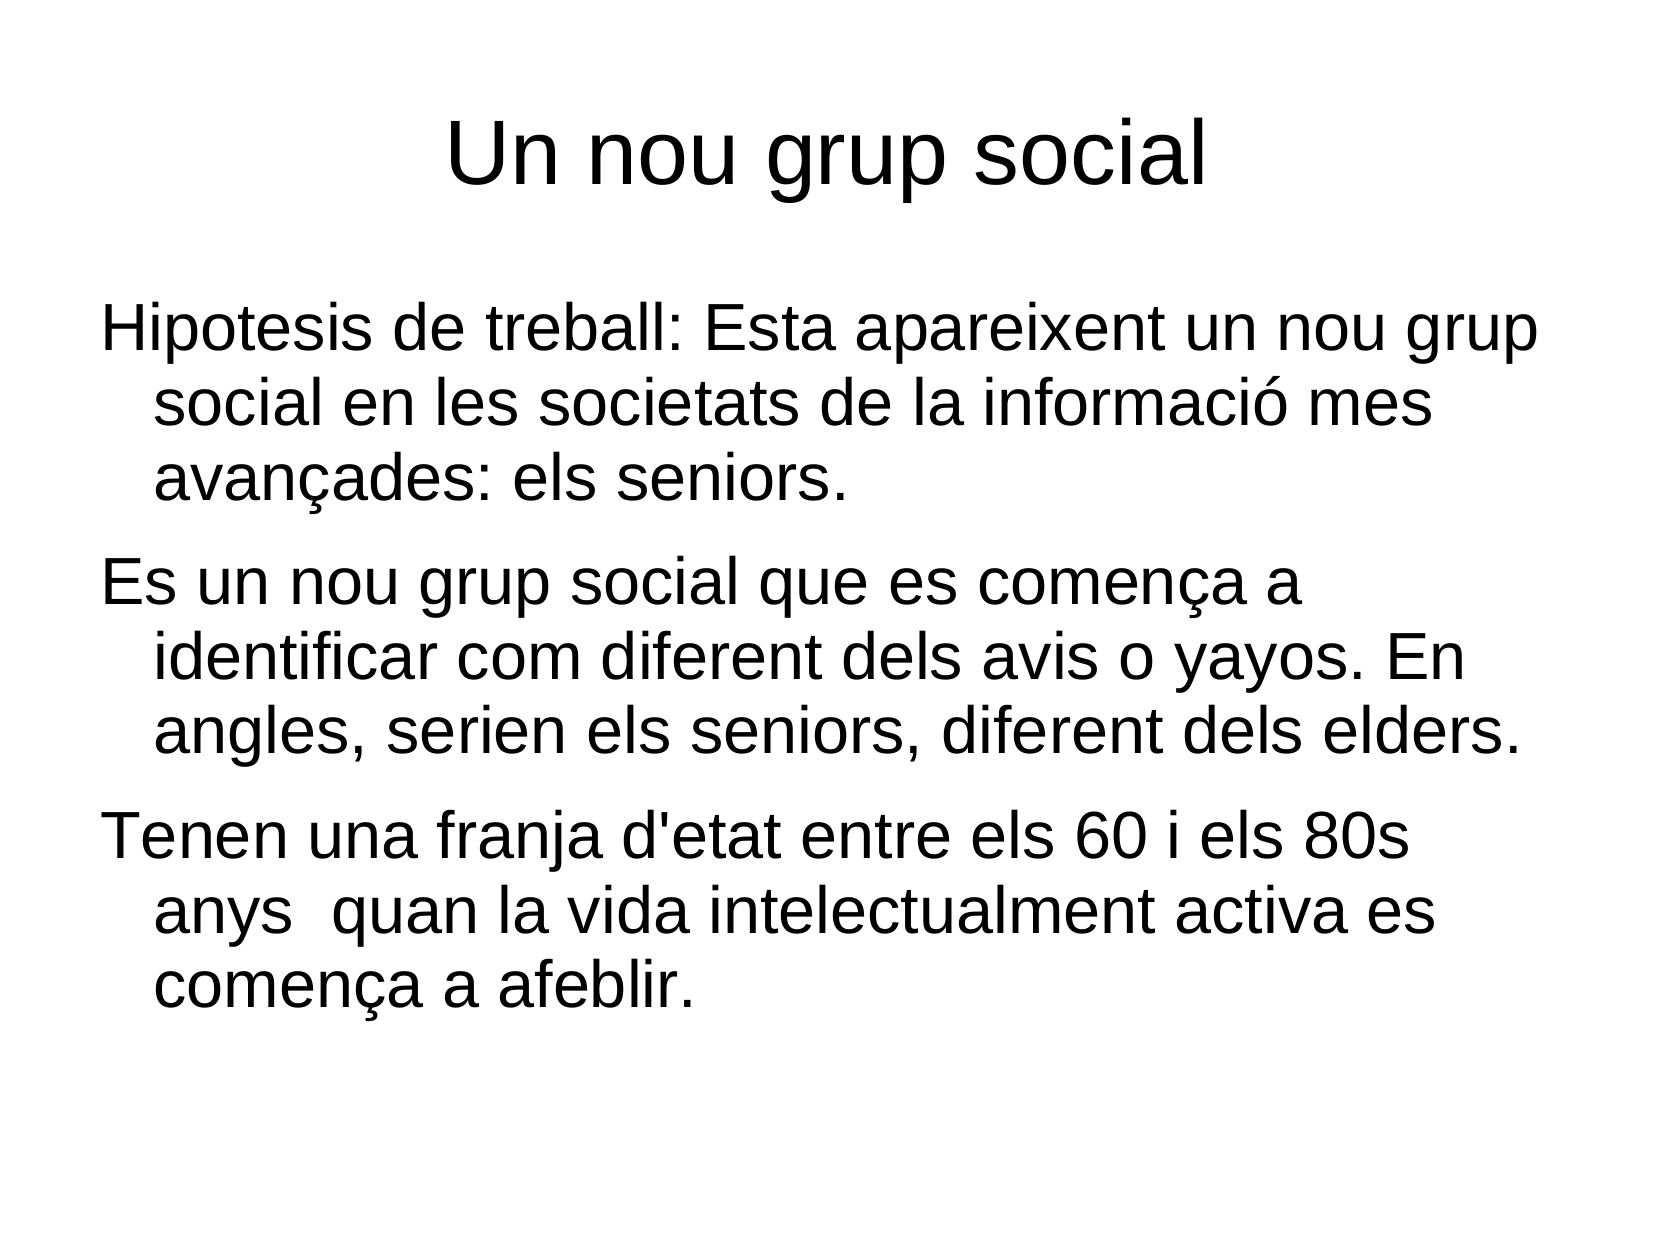

# Un nou grup social
Hipotesis de treball: Esta apareixent un nou grup social en les societats de la informació mes avançades: els seniors.
Es un nou grup social que es comença a identificar com diferent dels avis o yayos. En angles, serien els seniors, diferent dels elders.
Tenen una franja d'etat entre els 60 i els 80s anys quan la vida intelectualment activa es comença a afeblir.